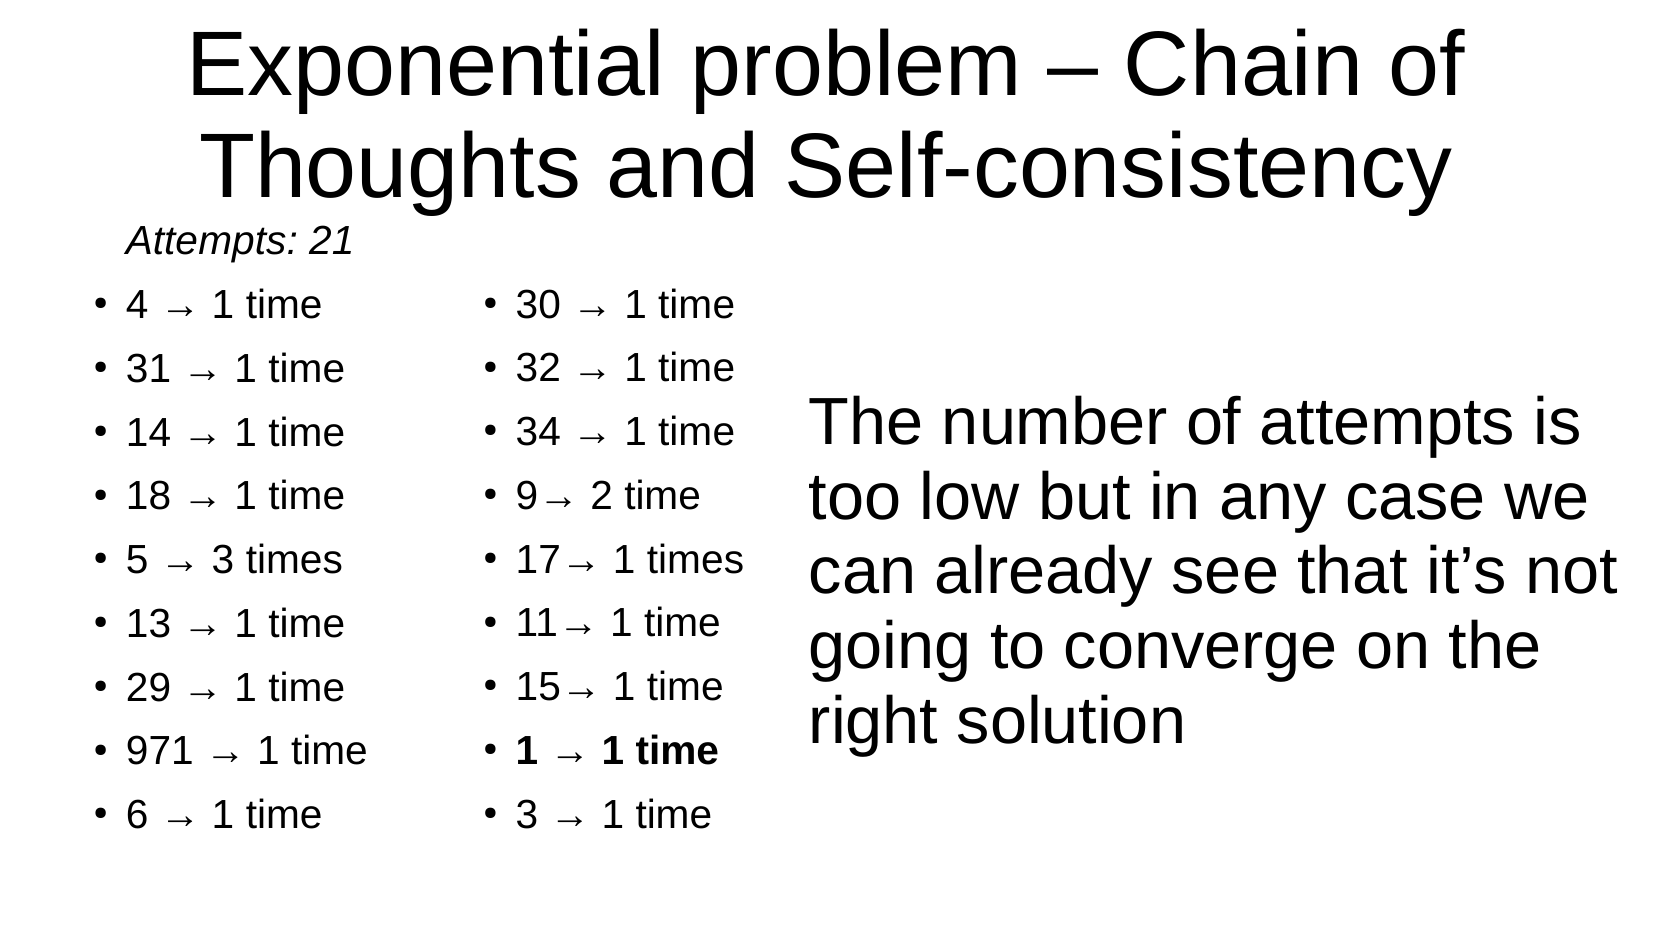

# Exponential problem – Chain of Thoughts and Self-consistency
30 → 1 time
32 → 1 time
34 → 1 time
9→ 2 time
17→ 1 times
11→ 1 time
15→ 1 time
1 → 1 time
3 → 1 time
Attempts: 21
4 → 1 time
31 → 1 time
14 → 1 time
18 → 1 time
5 → 3 times
13 → 1 time
29 → 1 time
971 → 1 time
6 → 1 time
The number of attempts is too low but in any case we can already see that it’s not going to converge on the right solution